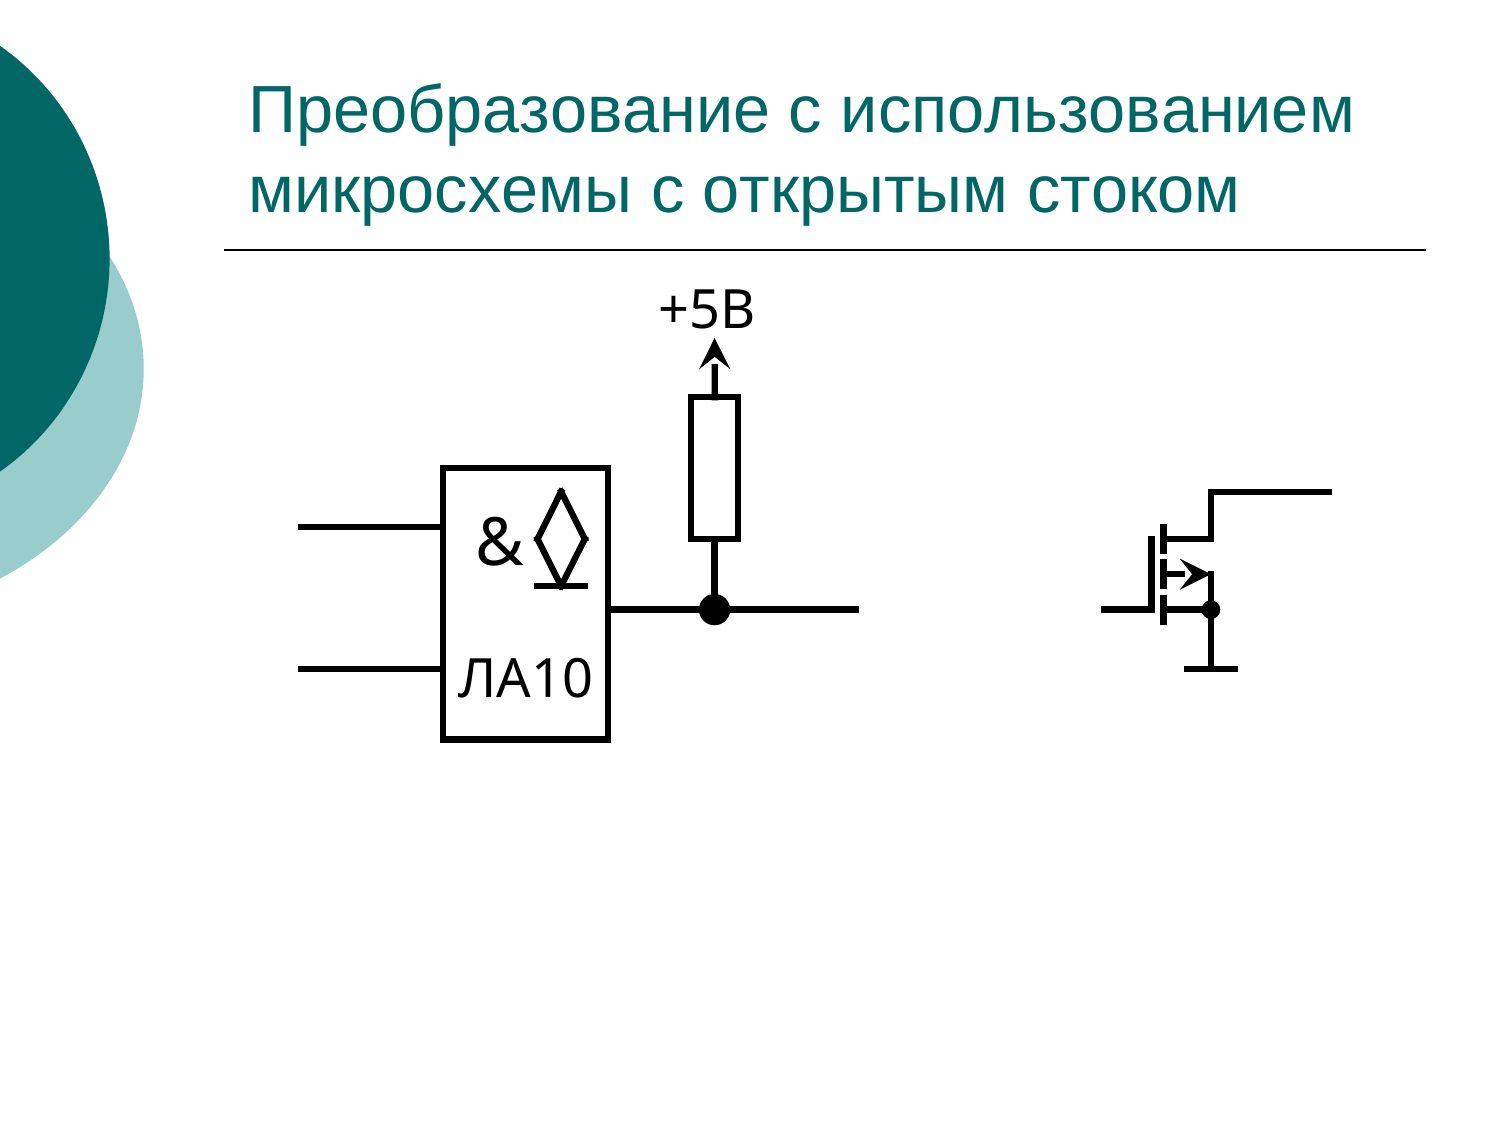

# Преобразование с использованием микросхемы с открытым стоком
+5В
&
ЛА10